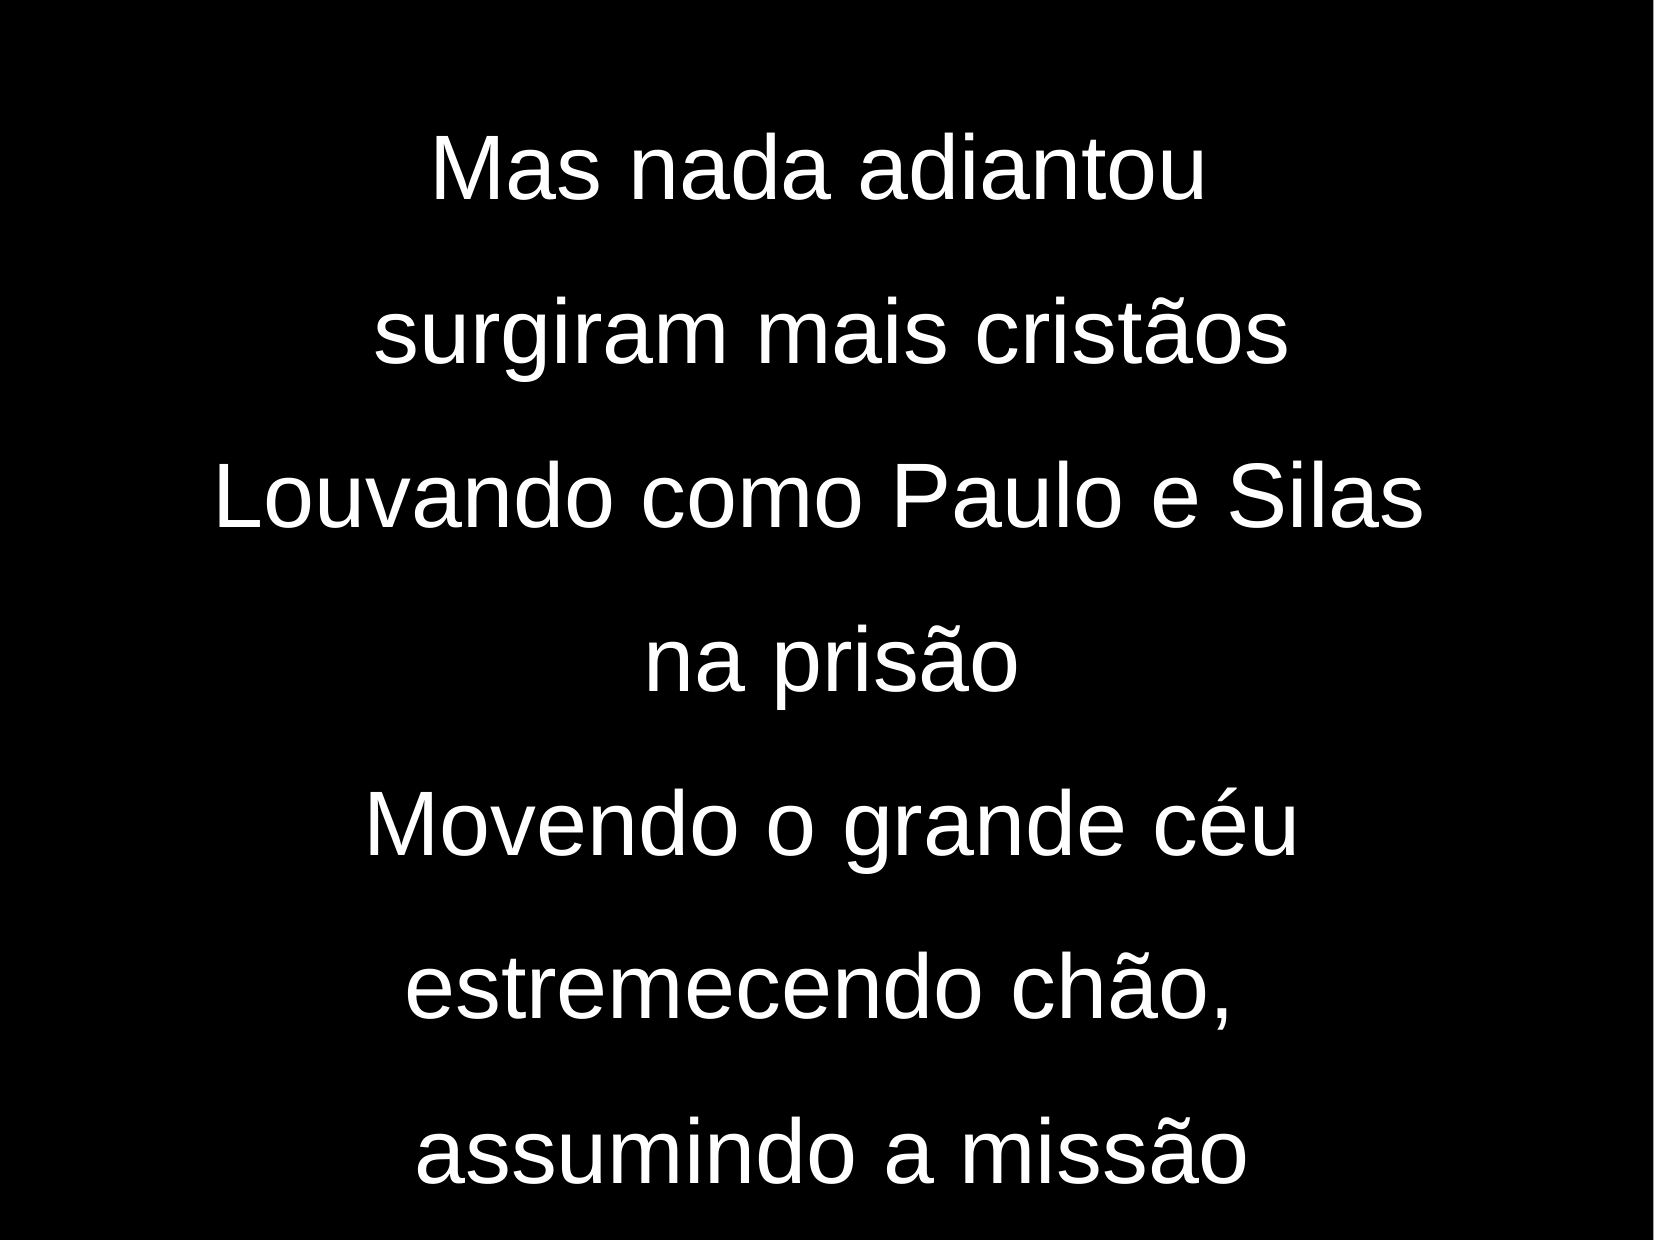

Mas nada adiantou
surgiram mais cristãos
Louvando como Paulo e Silas
na prisão
Movendo o grande céu estremecendo chão,
assumindo a missão